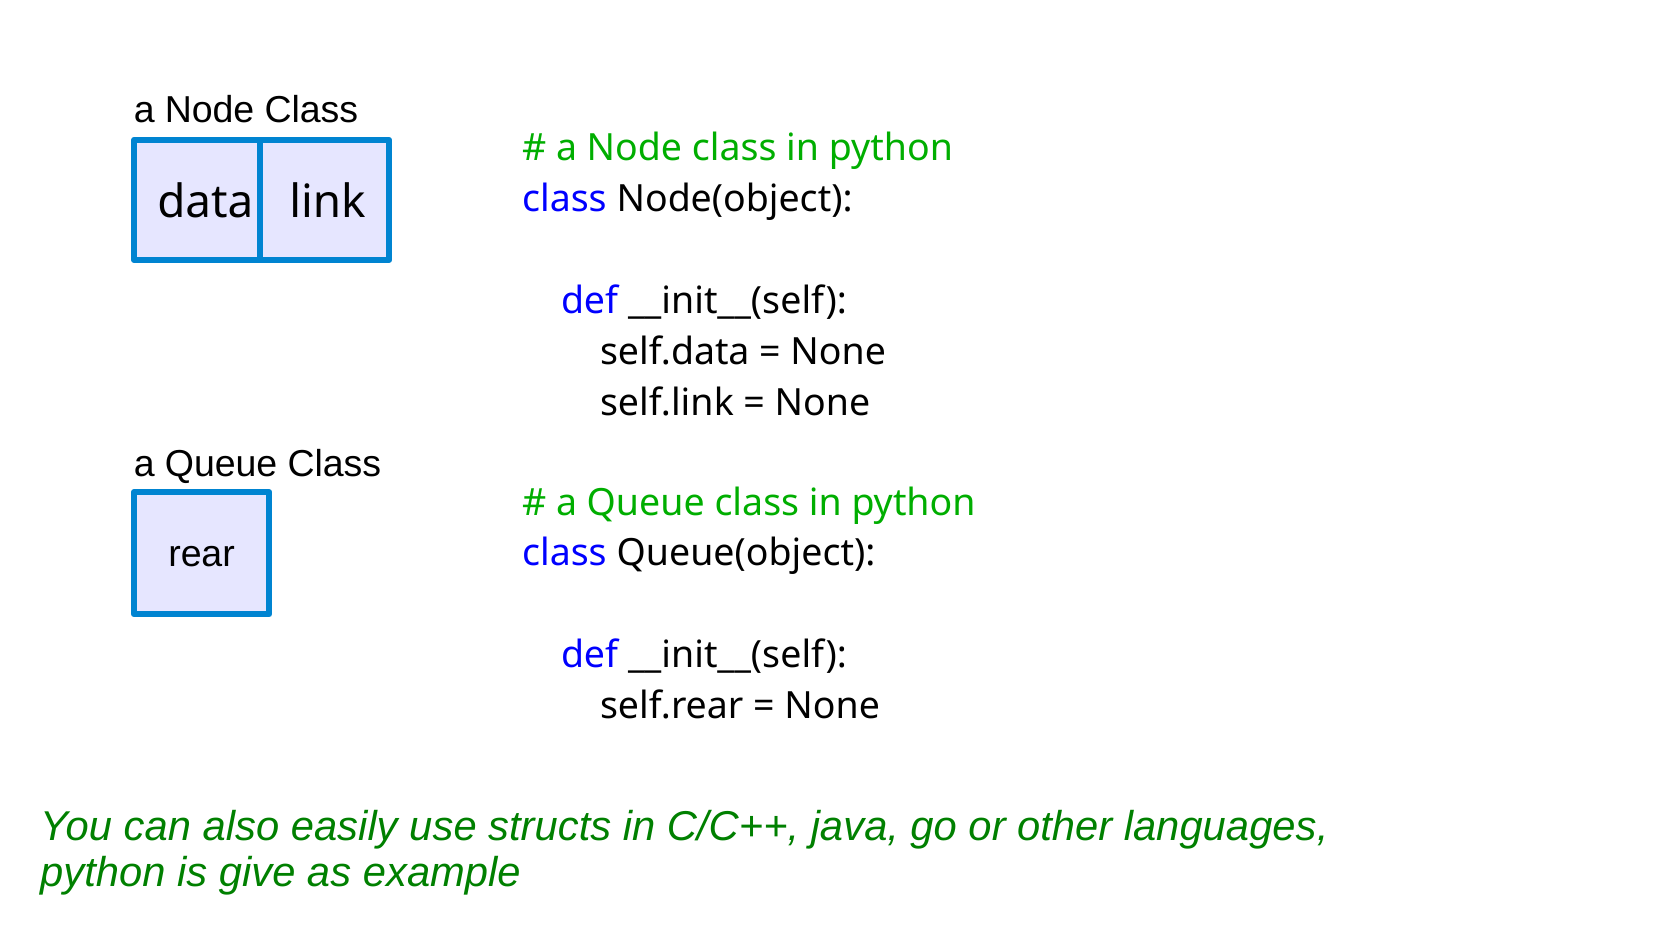

a Node Class
# a Node class in python
class Node(object):
 def __init__(self):
 self.data = None
 self.link = None
data link
a Queue Class
# a Queue class in python
class Queue(object):
 def __init__(self):
 self.rear = None
rear
You can also easily use structs in C/C++, java, go or other languages,
python is give as example